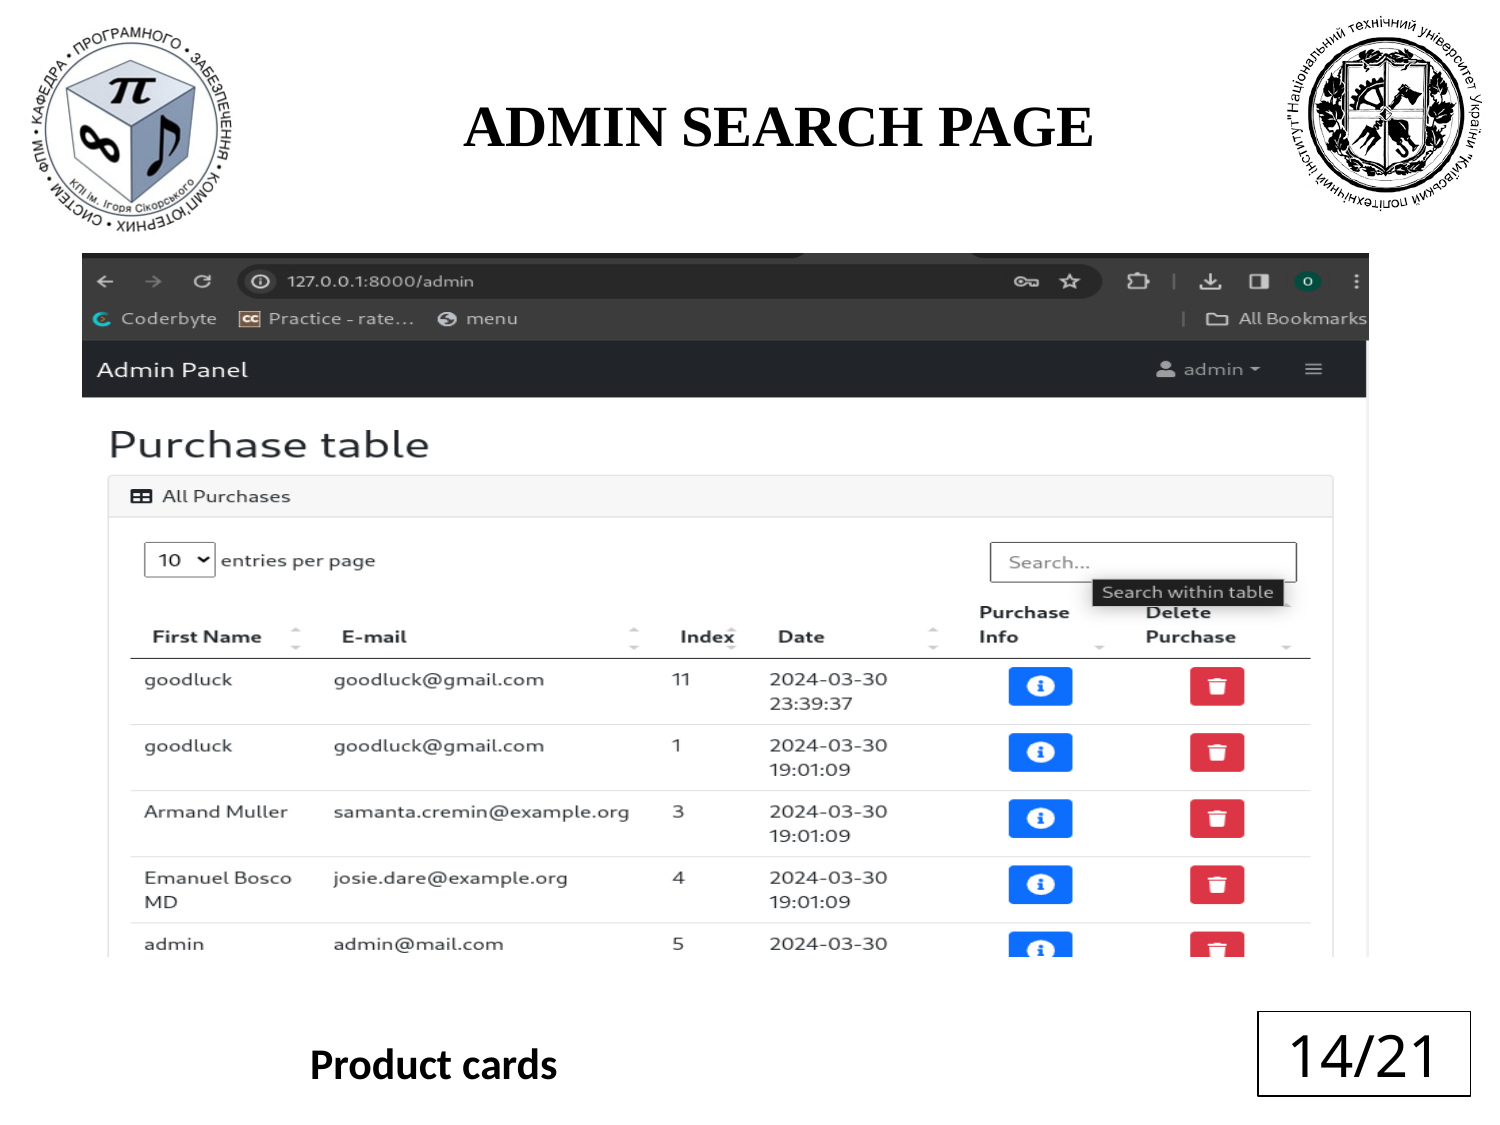

# ADMIN SEARCH PAGE
14/21
Product cards